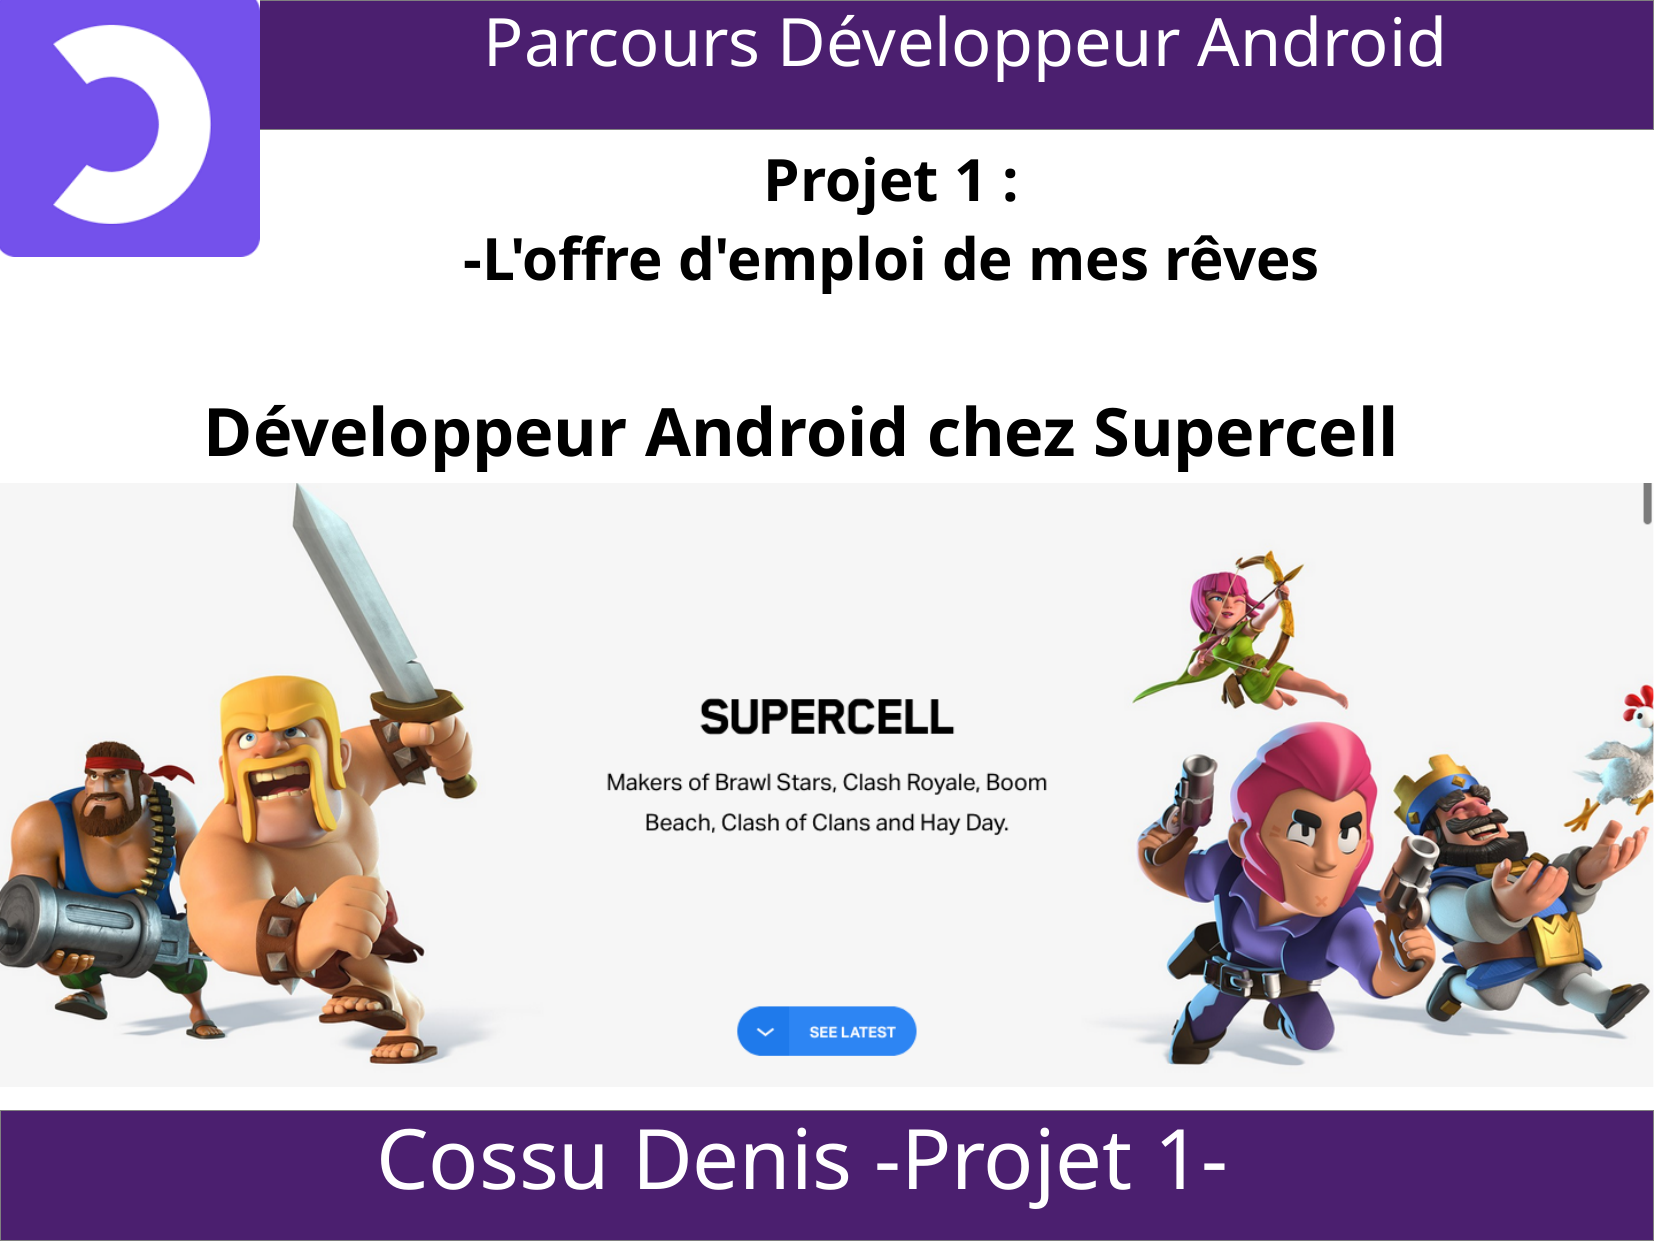

Projet 1 :
-L'offre d'emploi de mes rêves
Développeur Android chez Supercell